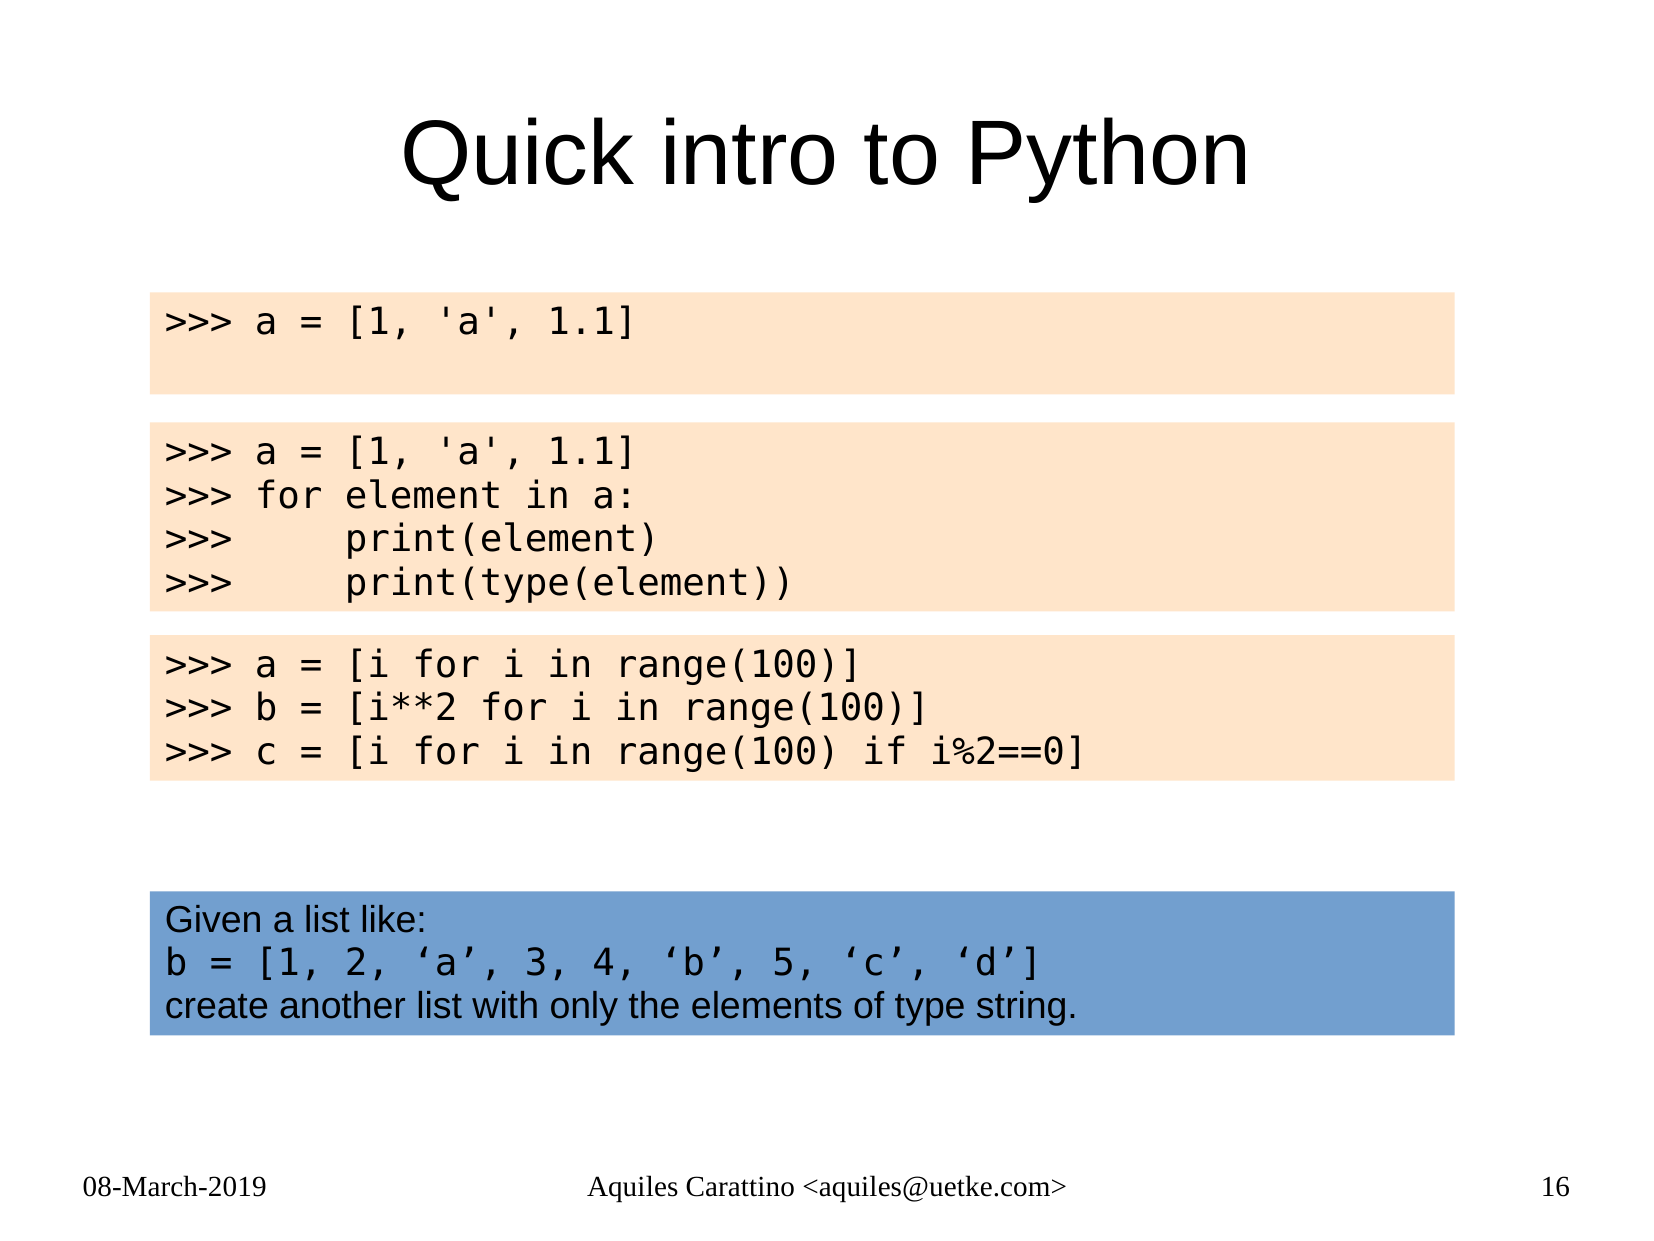

# Quick intro to Python
>>> a = [1, 'a', 1.1]
>>> a = [1, 'a', 1.1]
>>> for element in a:
>>> print(element)
>>> print(type(element))
>>> a = [i for i in range(100)]
>>> b = [i**2 for i in range(100)]
>>> c = [i for i in range(100) if i%2==0]
Given a list like:
b = [1, 2, ‘a’, 3, 4, ‘b’, 5, ‘c’, ‘d’]
create another list with only the elements of type string.
08-March-2019
Aquiles Carattino <aquiles@uetke.com>
16